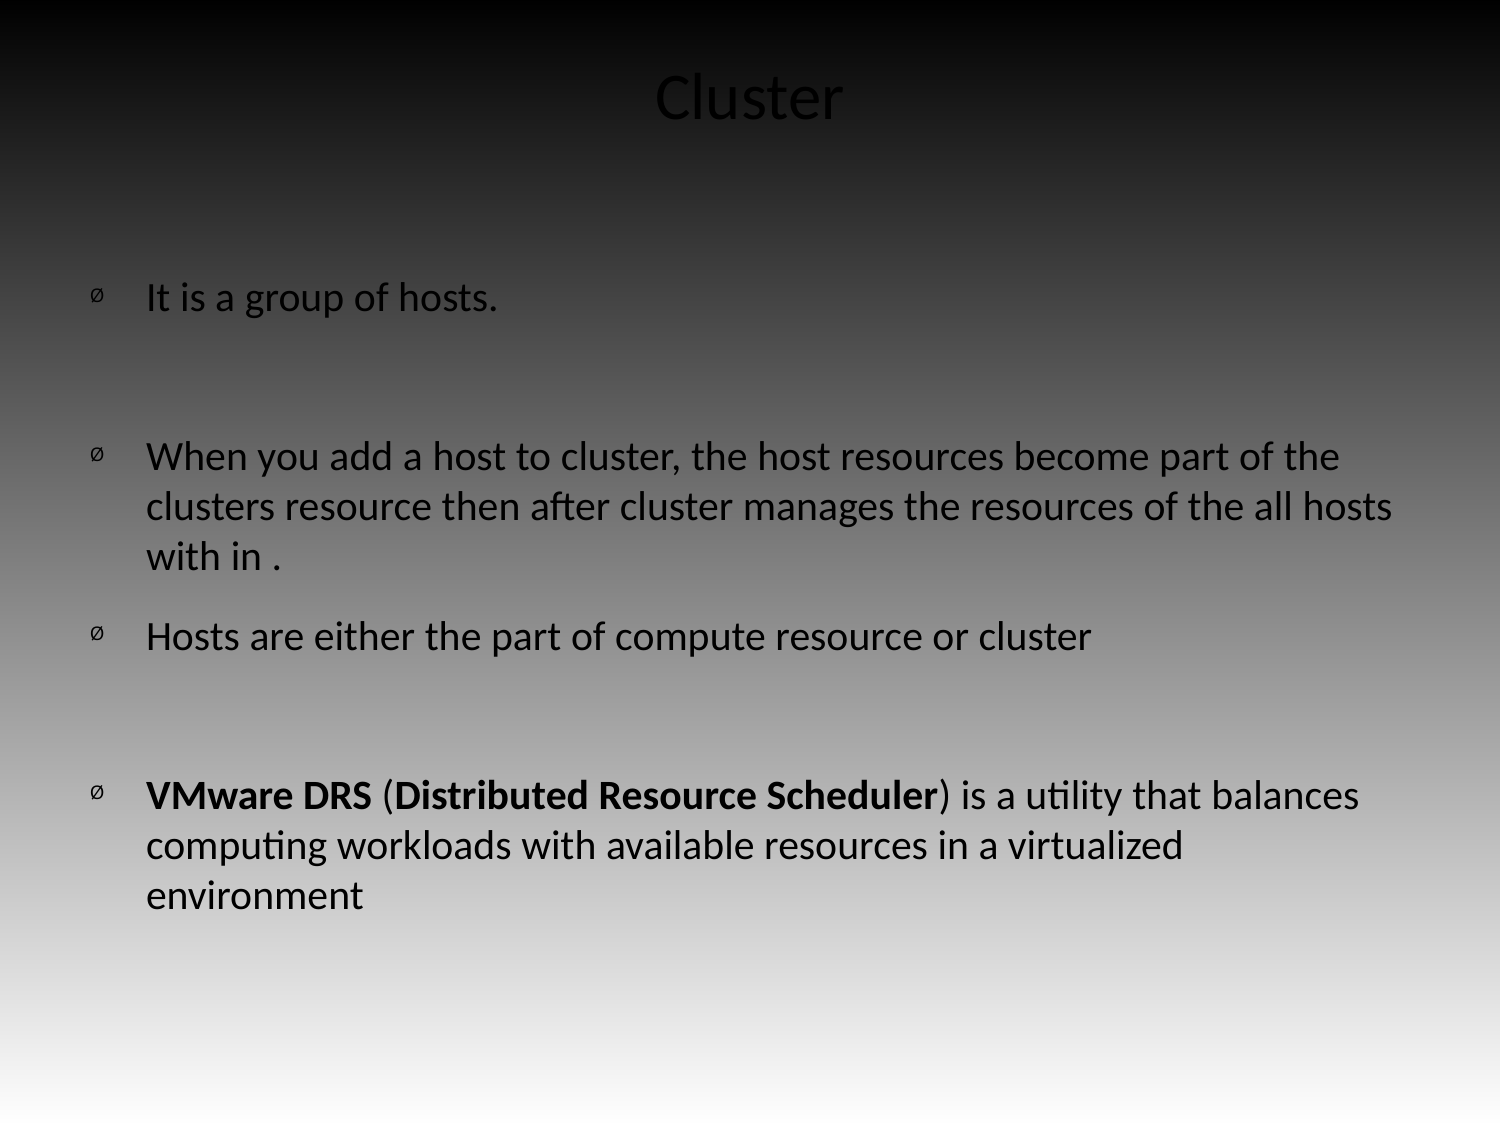

# Cluster
It is a group of hosts.
When you add a host to cluster, the host resources become part of the clusters resource then after cluster manages the resources of the all hosts with in .
Hosts are either the part of compute resource or cluster
VMware DRS (Distributed Resource Scheduler) is a utility that balances computing workloads with available resources in a virtualized environment